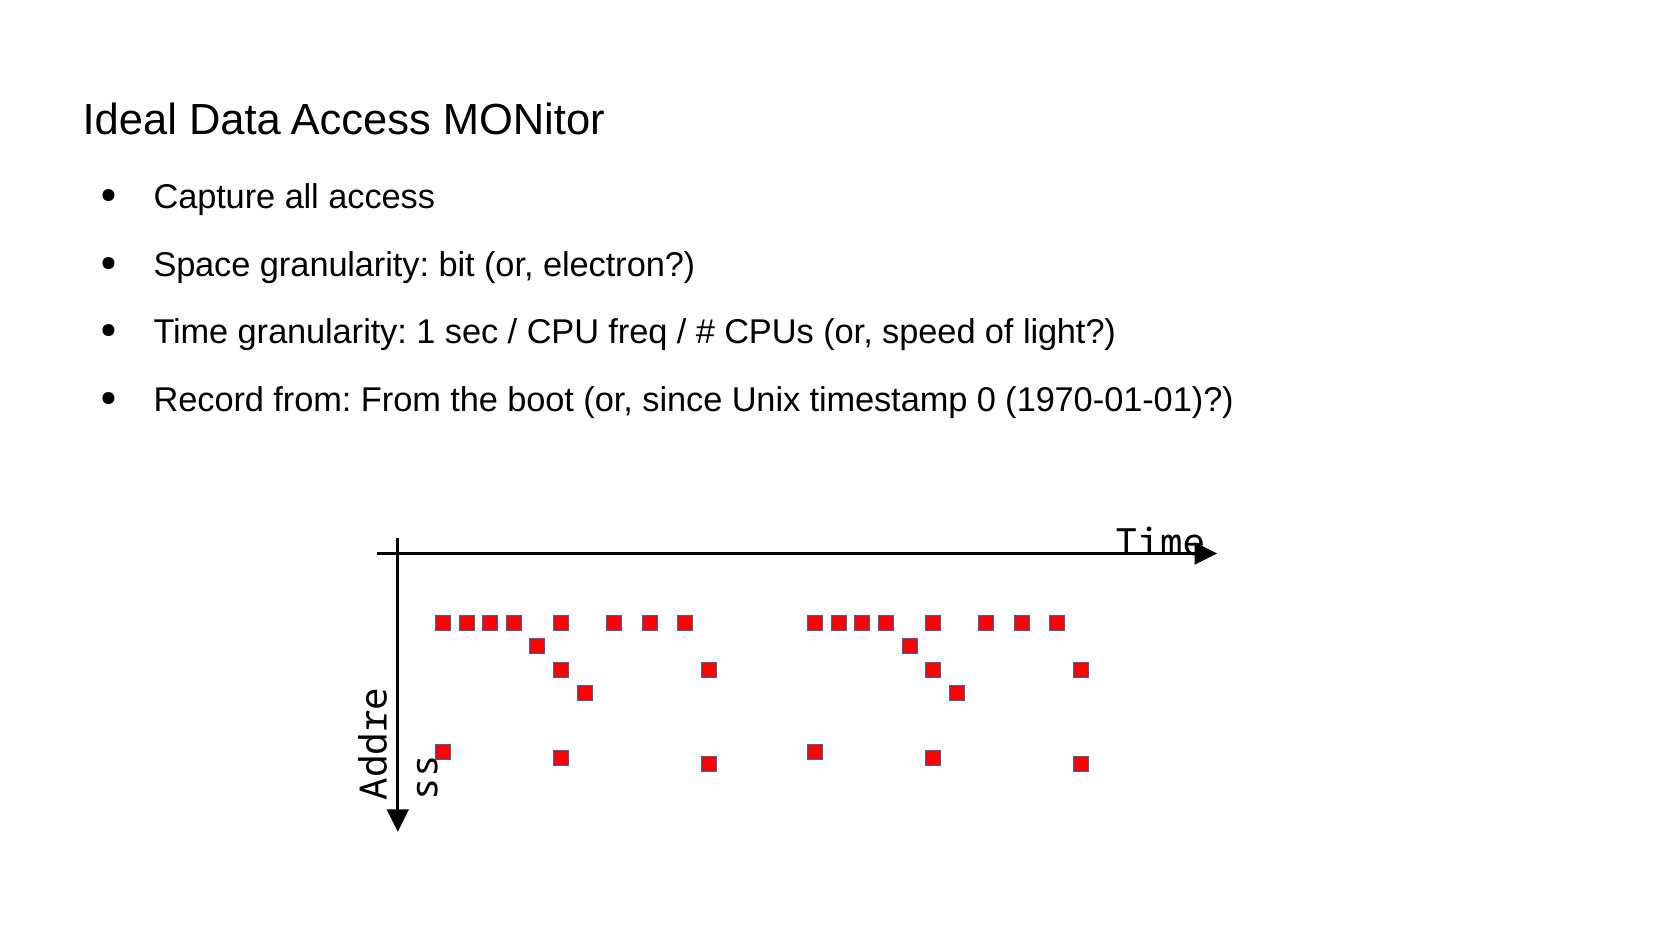

# Ideal Data Access MONitor
Capture all access
Space granularity: bit (or, electron?)
Time granularity: 1 sec / CPU freq / # CPUs (or, speed of light?)
Record from: From the boot (or, since Unix timestamp 0 (1970-01-01)?)
Time
Address